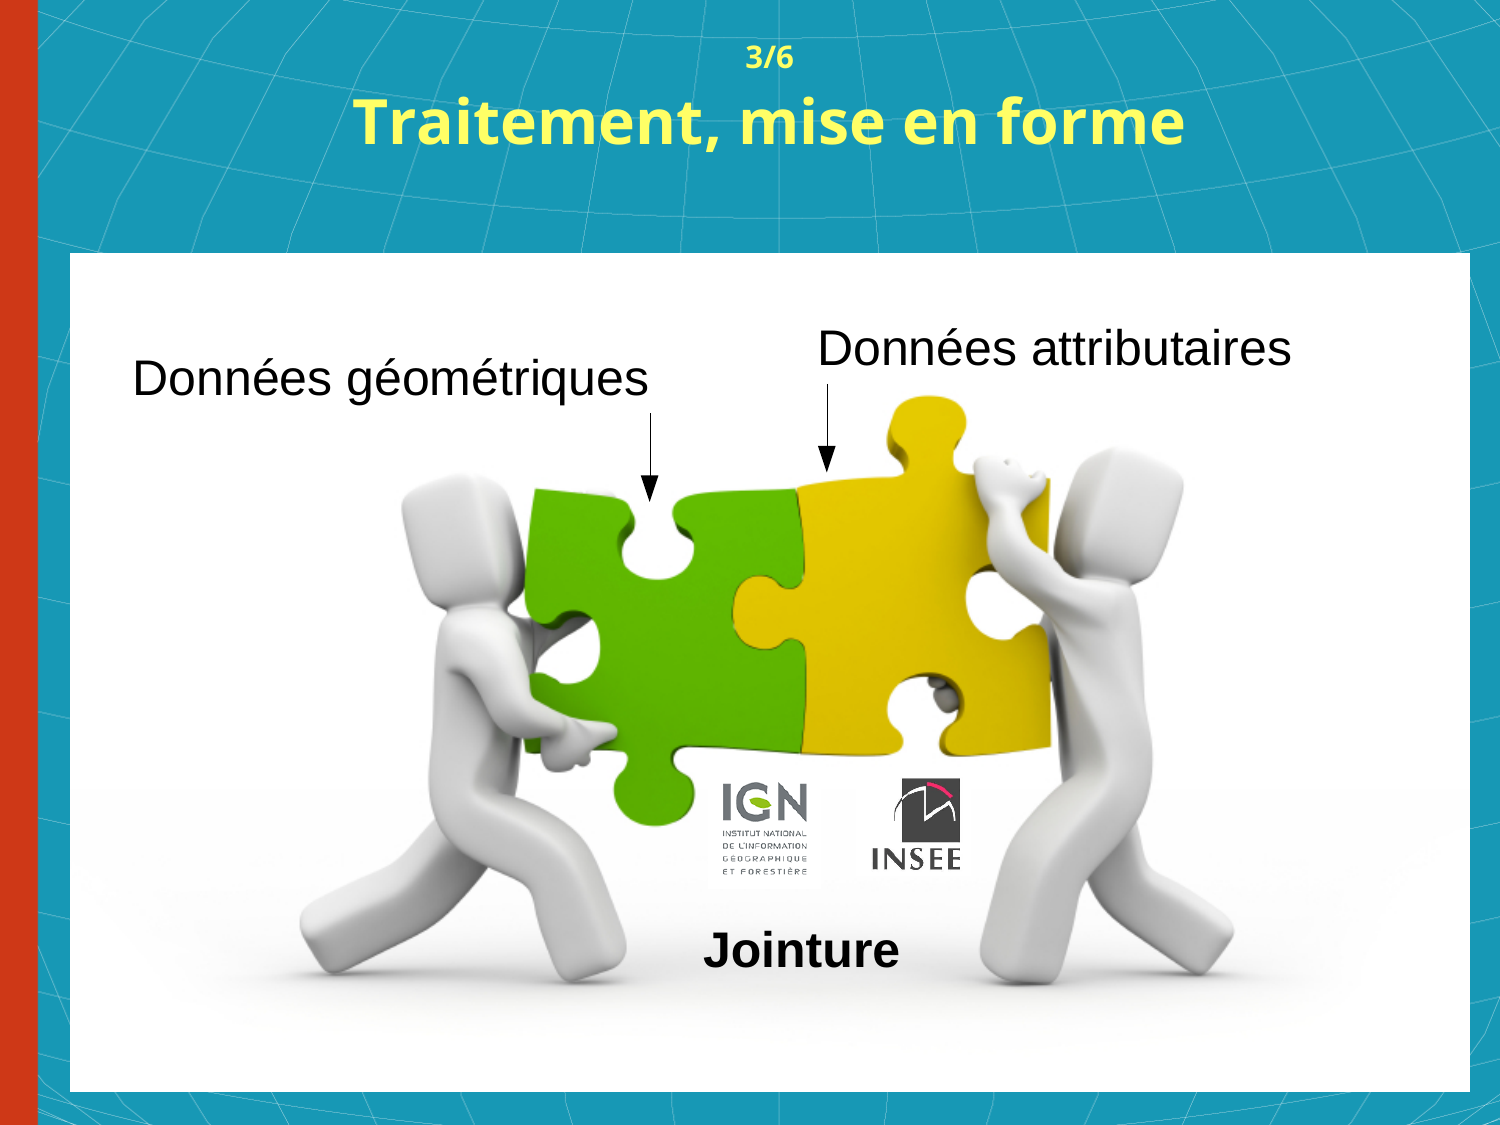

# 3/6 Traitement, mise en forme
Données attributaires
Données géométriques
Jointure